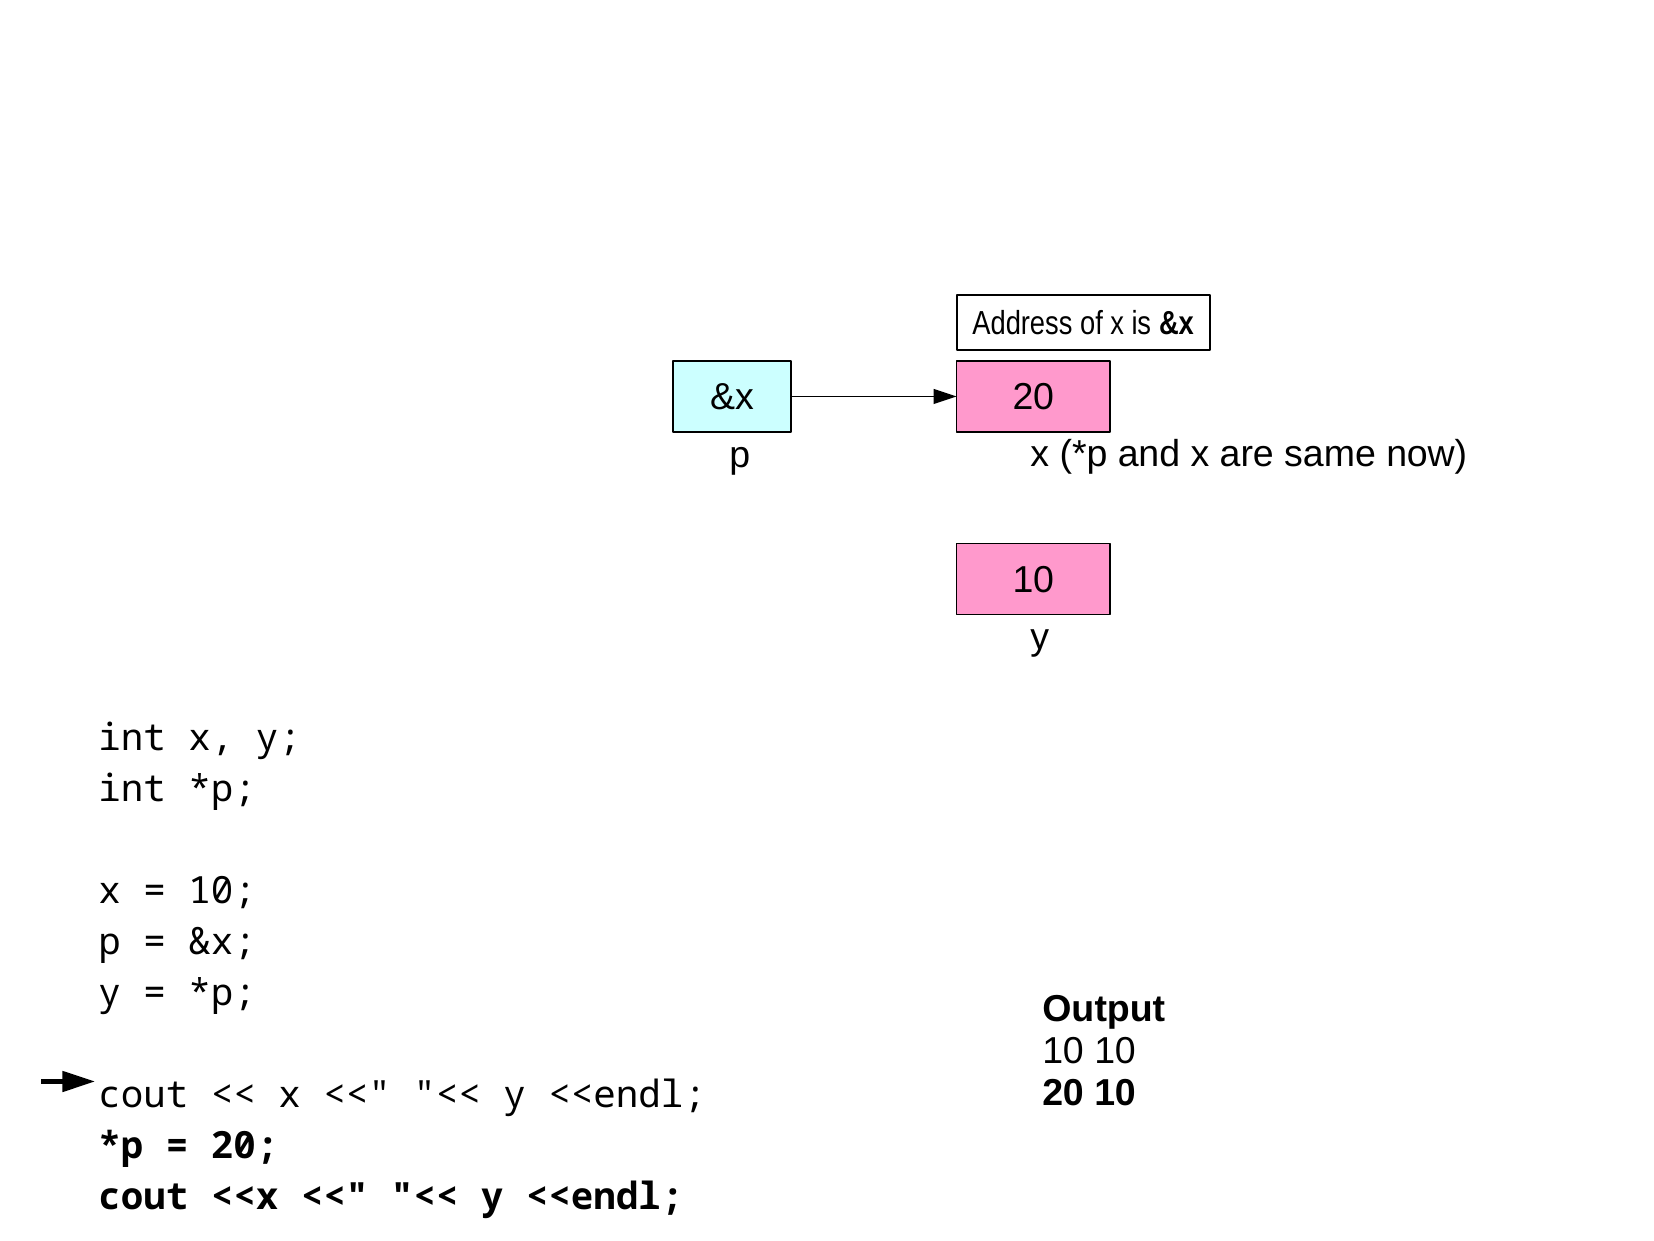

Address of x is &x
&x
20
x (*p and x are same now)
p
10
y
int x, y;
int *p;
x = 10;
p = &x;
y = *p;
cout << x <<" "<< y <<endl;
*p = 20;
cout <<x <<" "<< y <<endl;
Output
10 10
20 10